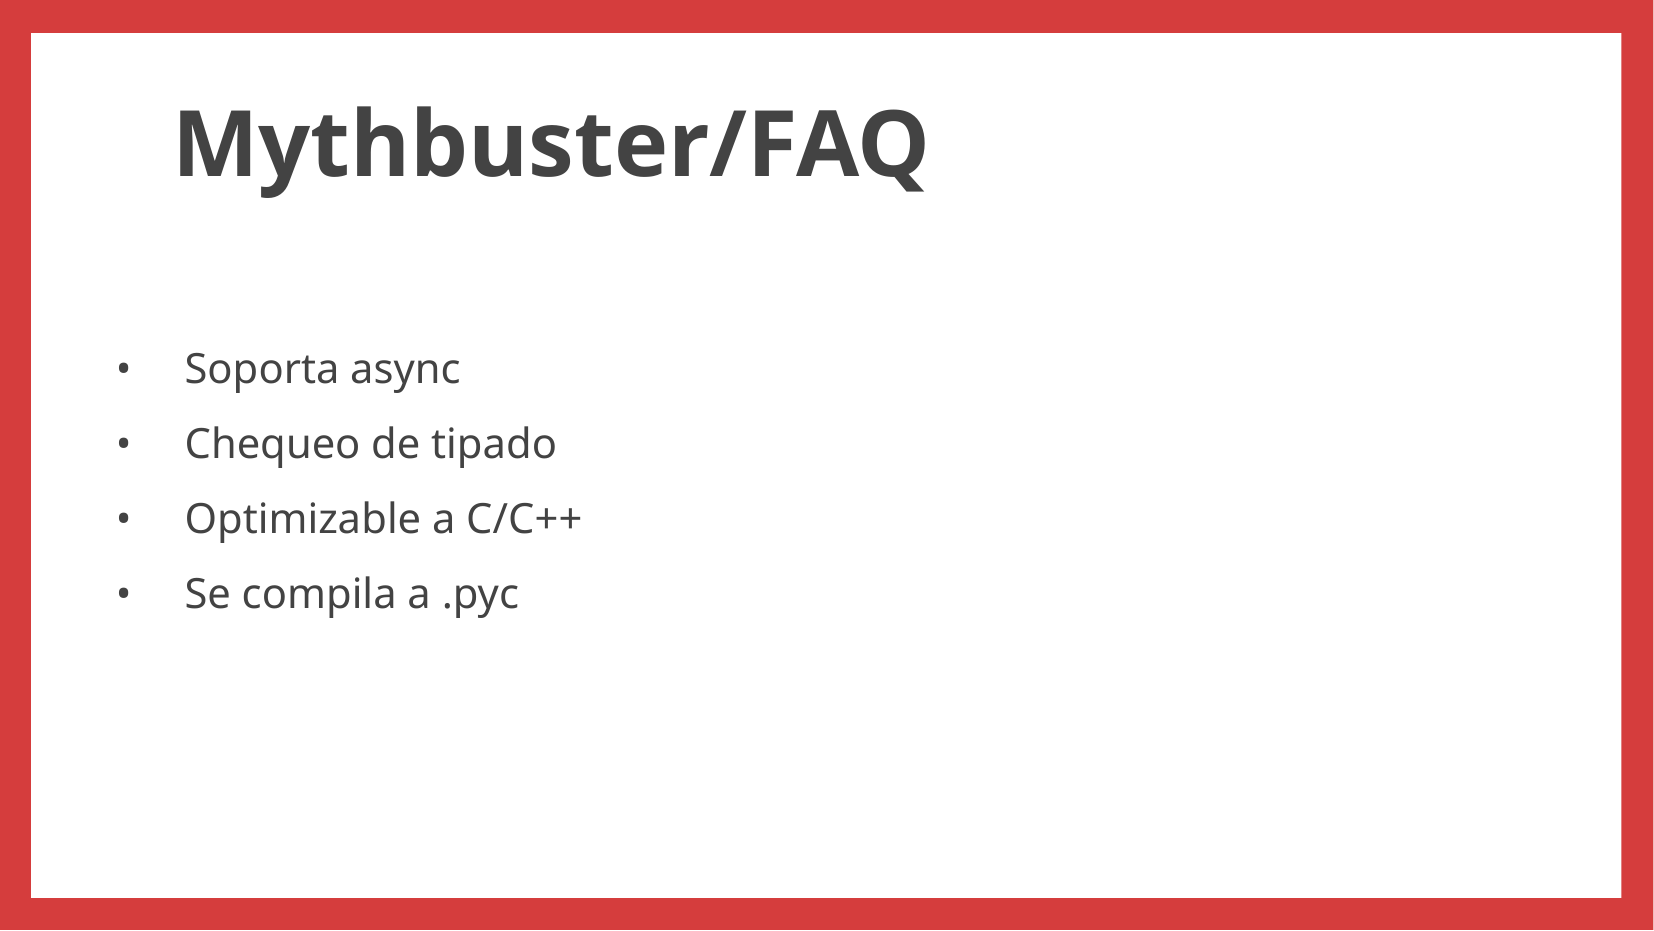

# Mythbuster/FAQ
Soporta async
Chequeo de tipado
Optimizable a C/C++
Se compila a .pyc